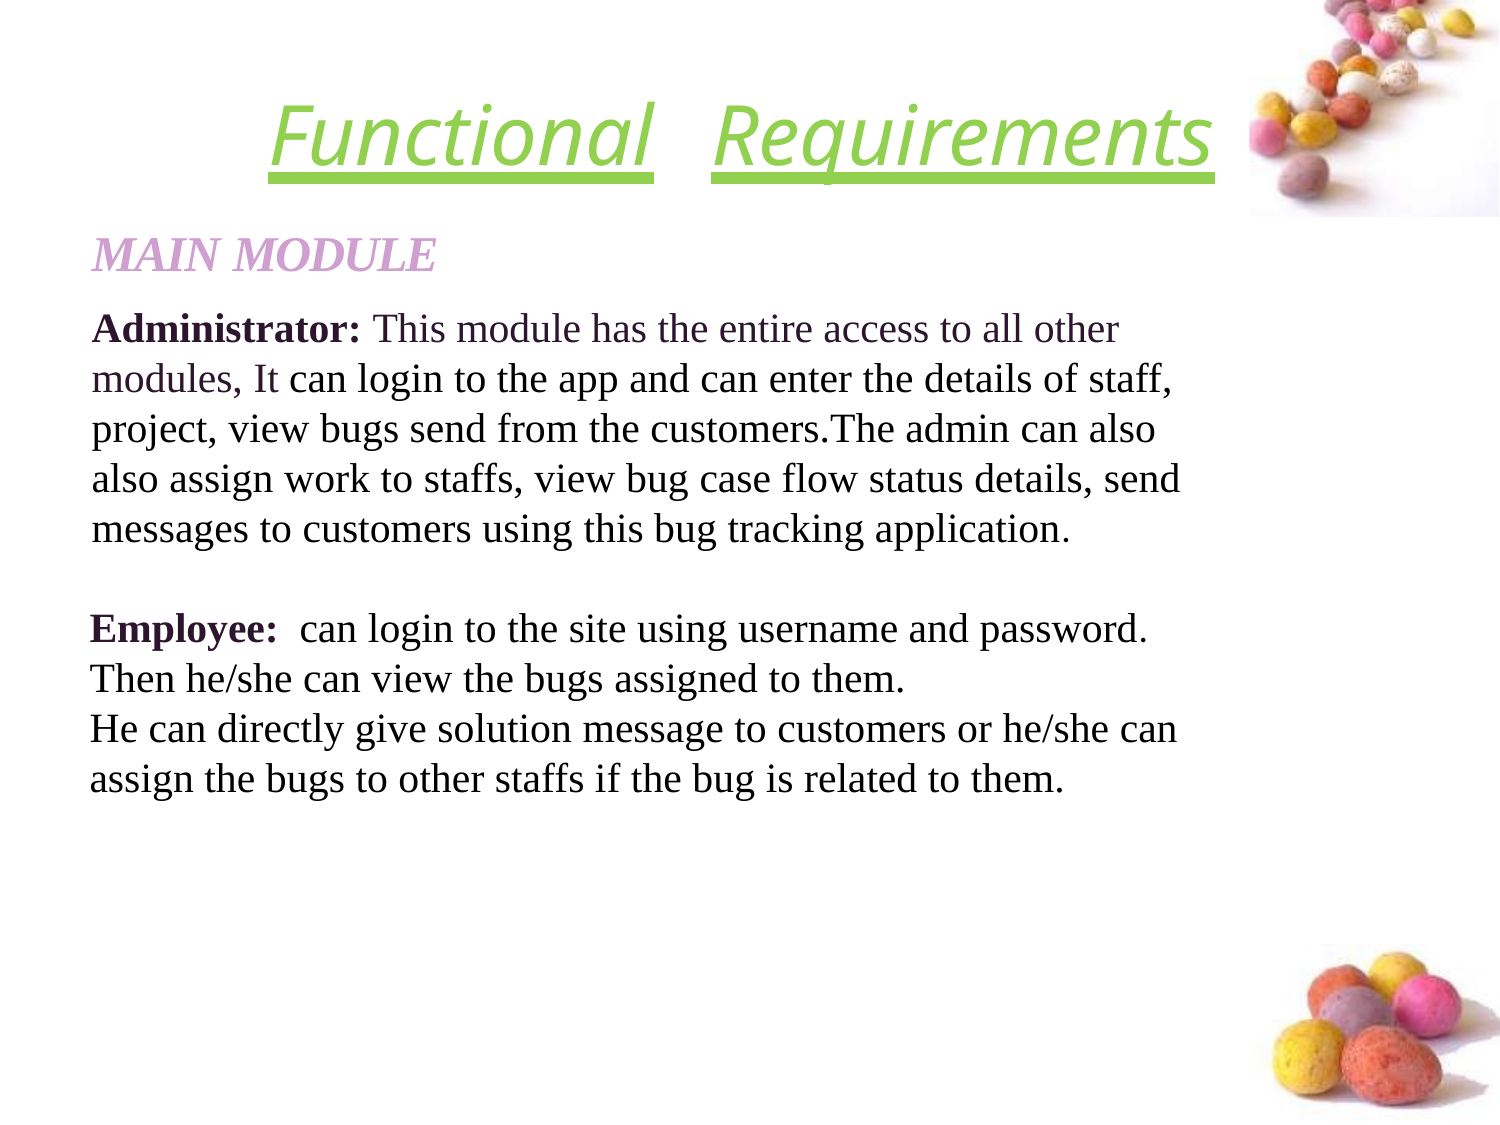

# Functional	Requirements
MAIN MODULE
Administrator: This module has the entire access to all other modules, It can login to the app and can enter the details of staff, project, view bugs send from the customers.The admin can also also assign work to staffs, view bug case flow status details, send messages to customers using this bug tracking application.
Employee: can login to the site using username and password.
Then he/she can view the bugs assigned to them.
He can directly give solution message to customers or he/she can assign the bugs to other staffs if the bug is related to them.